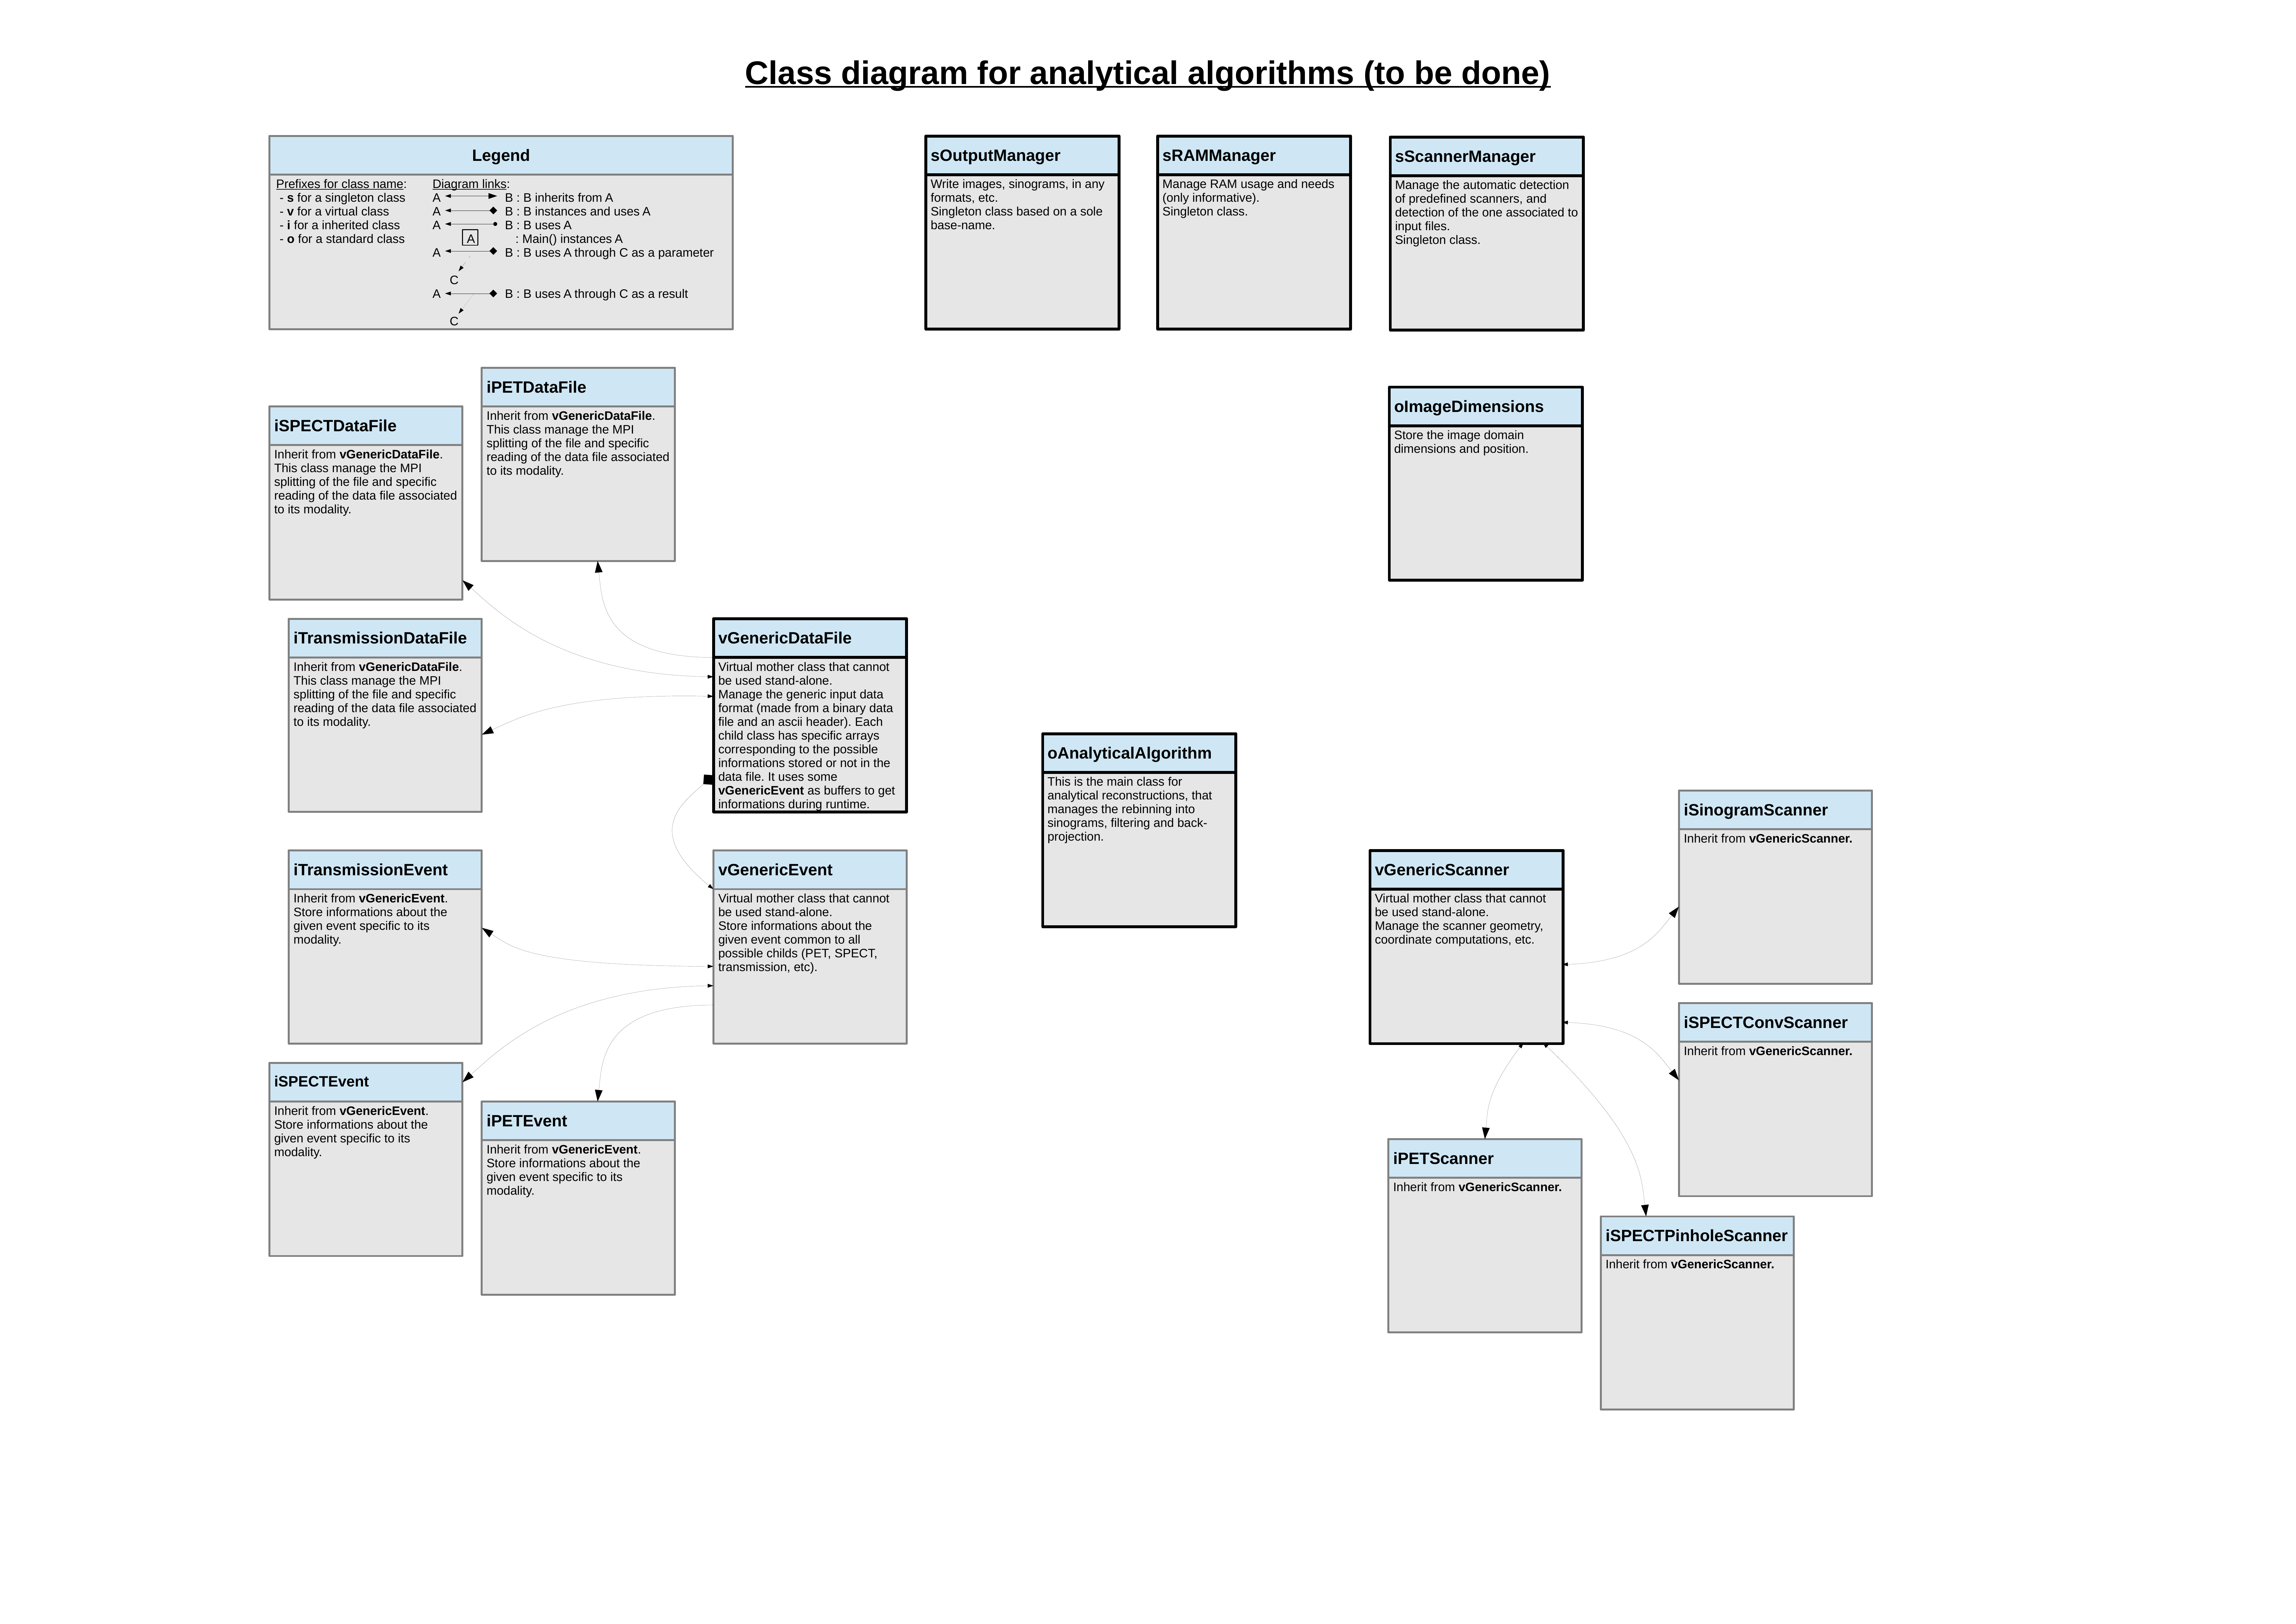

Class diagram for analytical algorithms (to be done)
Legend
Prefixes for class name:
 - s for a singleton class
 - v for a virtual class
 - i for a inherited class
 - o for a standard class
Diagram links:
A			B : B inherits from A
A			B : B instances and uses A
A			B : B uses A
 A : Main() instances A
A			B : B uses A through C as a parameter
 C
A			B : B uses A through C as a result
 C
sOutputManager
Write images, sinograms, in any formats, etc.
Singleton class based on a sole base-name.
sRAMManager
Manage RAM usage and needs (only informative).
Singleton class.
sScannerManager
Manage the automatic detection of predefined scanners, and detection of the one associated to input files.
Singleton class.
iPETDataFile
Inherit from vGenericDataFile.
This class manage the MPI splitting of the file and specific reading of the data file associated to its modality.
oImageDimensions
Store the image domain dimensions and position.
iSPECTDataFile
Inherit from vGenericDataFile.
This class manage the MPI splitting of the file and specific reading of the data file associated to its modality.
iTransmissionDataFile
Inherit from vGenericDataFile.
This class manage the MPI splitting of the file and specific reading of the data file associated to its modality.
vGenericDataFile
Virtual mother class that cannot be used stand-alone.
Manage the generic input data format (made from a binary data file and an ascii header). Each child class has specific arrays corresponding to the possible informations stored or not in the data file. It uses some vGenericEvent as buffers to get informations during runtime.
oAnalyticalAlgorithm
This is the main class for analytical reconstructions, that manages the rebinning into sinograms, filtering and back-projection.
iSinogramScanner
Inherit from vGenericScanner.
iTransmissionEvent
Inherit from vGenericEvent.
Store informations about the given event specific to its modality.
vGenericEvent
Virtual mother class that cannot be used stand-alone.
Store informations about the given event common to all possible childs (PET, SPECT, transmission, etc).
vGenericScanner
Virtual mother class that cannot be used stand-alone.
Manage the scanner geometry, coordinate computations, etc.
iSPECTConvScanner
Inherit from vGenericScanner.
iSPECTEvent
Inherit from vGenericEvent.
Store informations about the given event specific to its modality.
iPETEvent
Inherit from vGenericEvent.
Store informations about the given event specific to its modality.
iPETScanner
Inherit from vGenericScanner.
iSPECTPinholeScanner
Inherit from vGenericScanner.